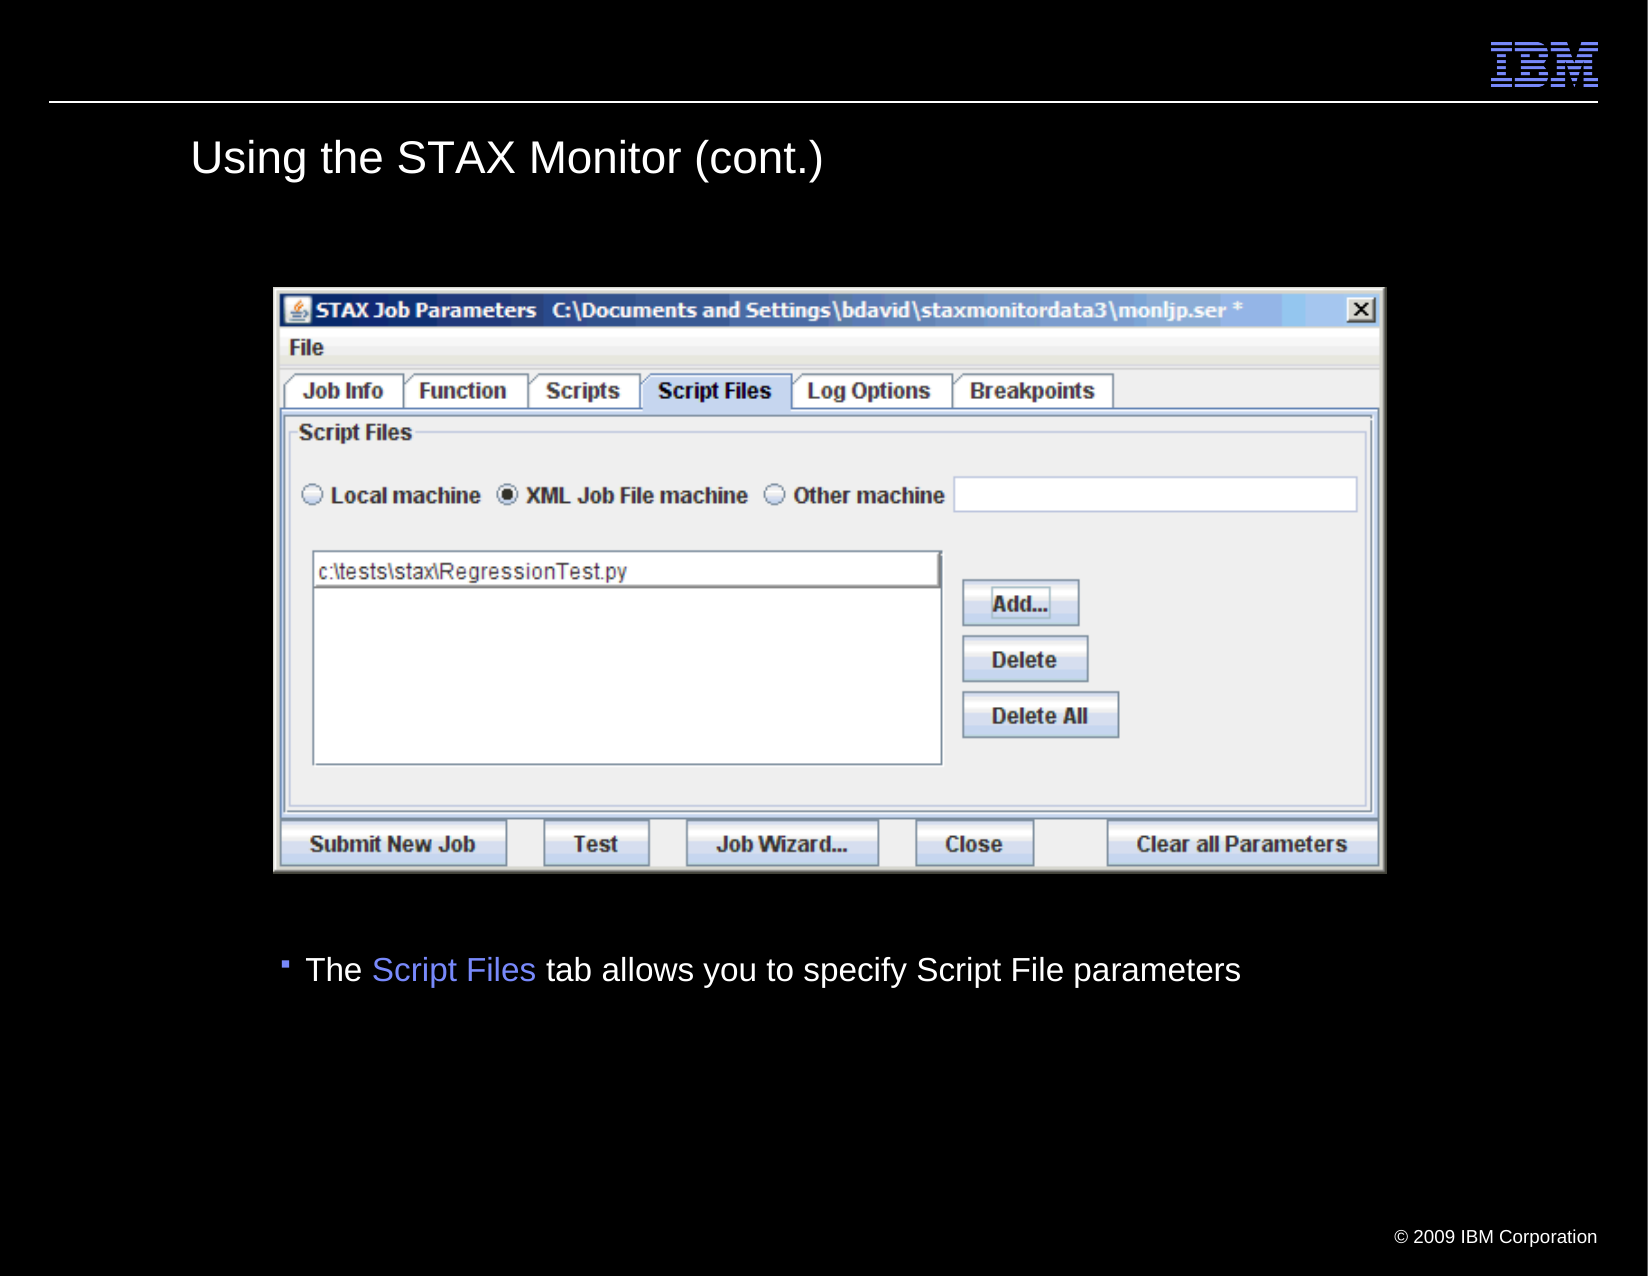

# Using the STAX Monitor (cont.)
The Script Files tab allows you to specify Script File parameters